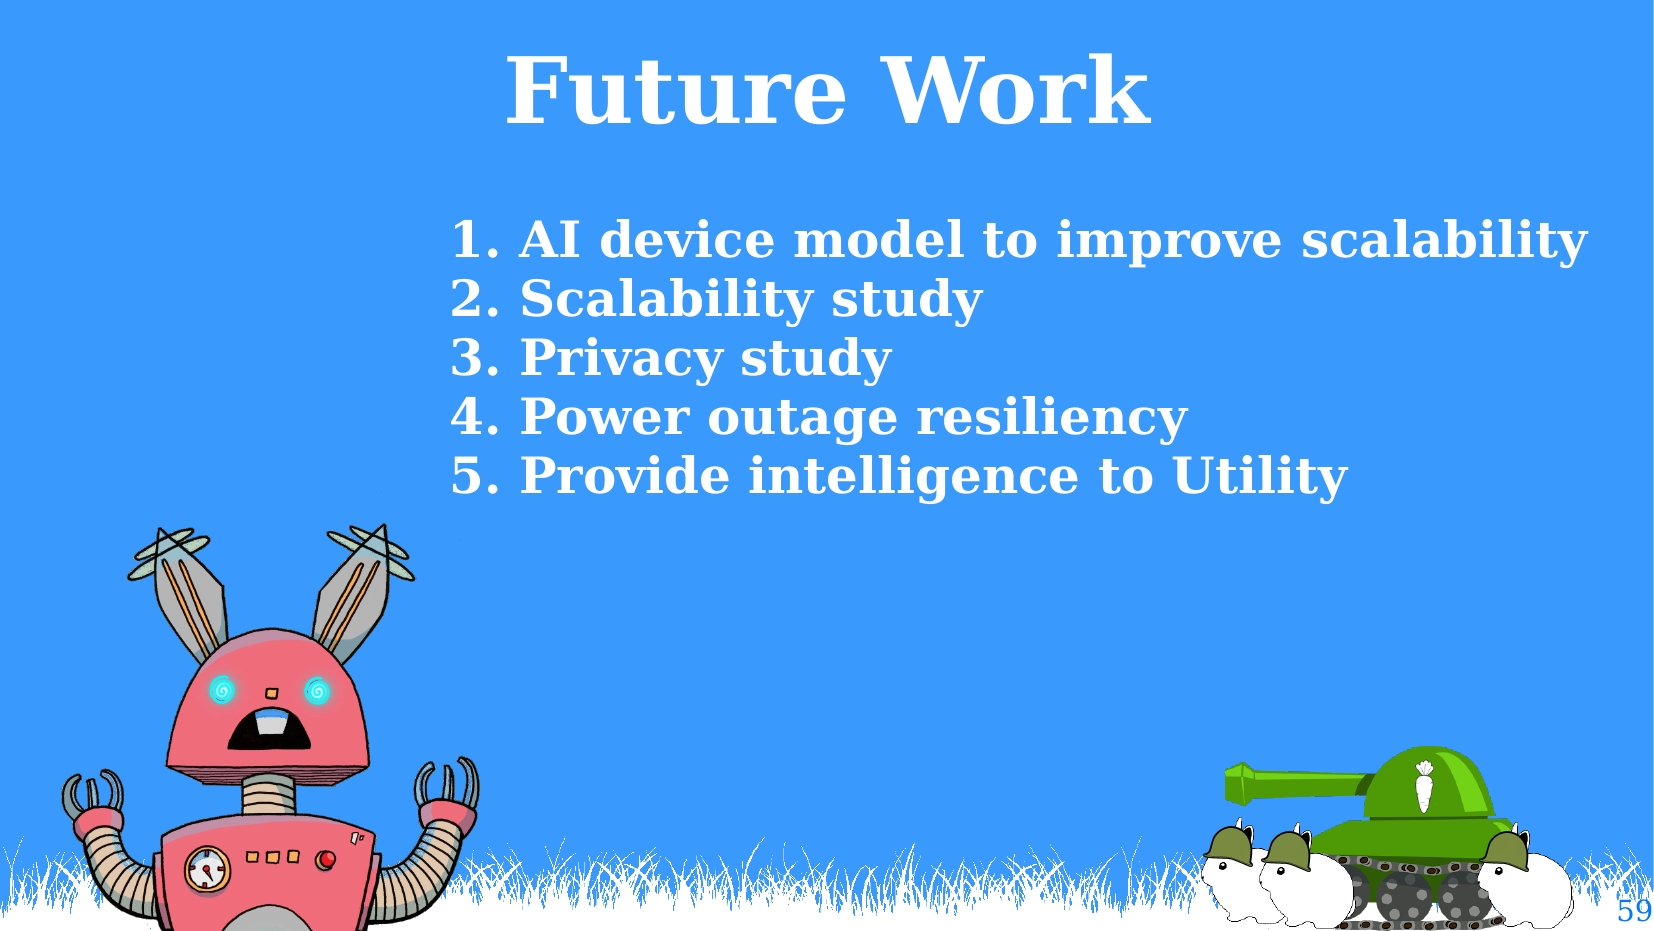

# Future Work
1. AI device model to improve scalability
2. Scalability study
3. Privacy study
4. Power outage resiliency
5. Provide intelligence to Utility
59